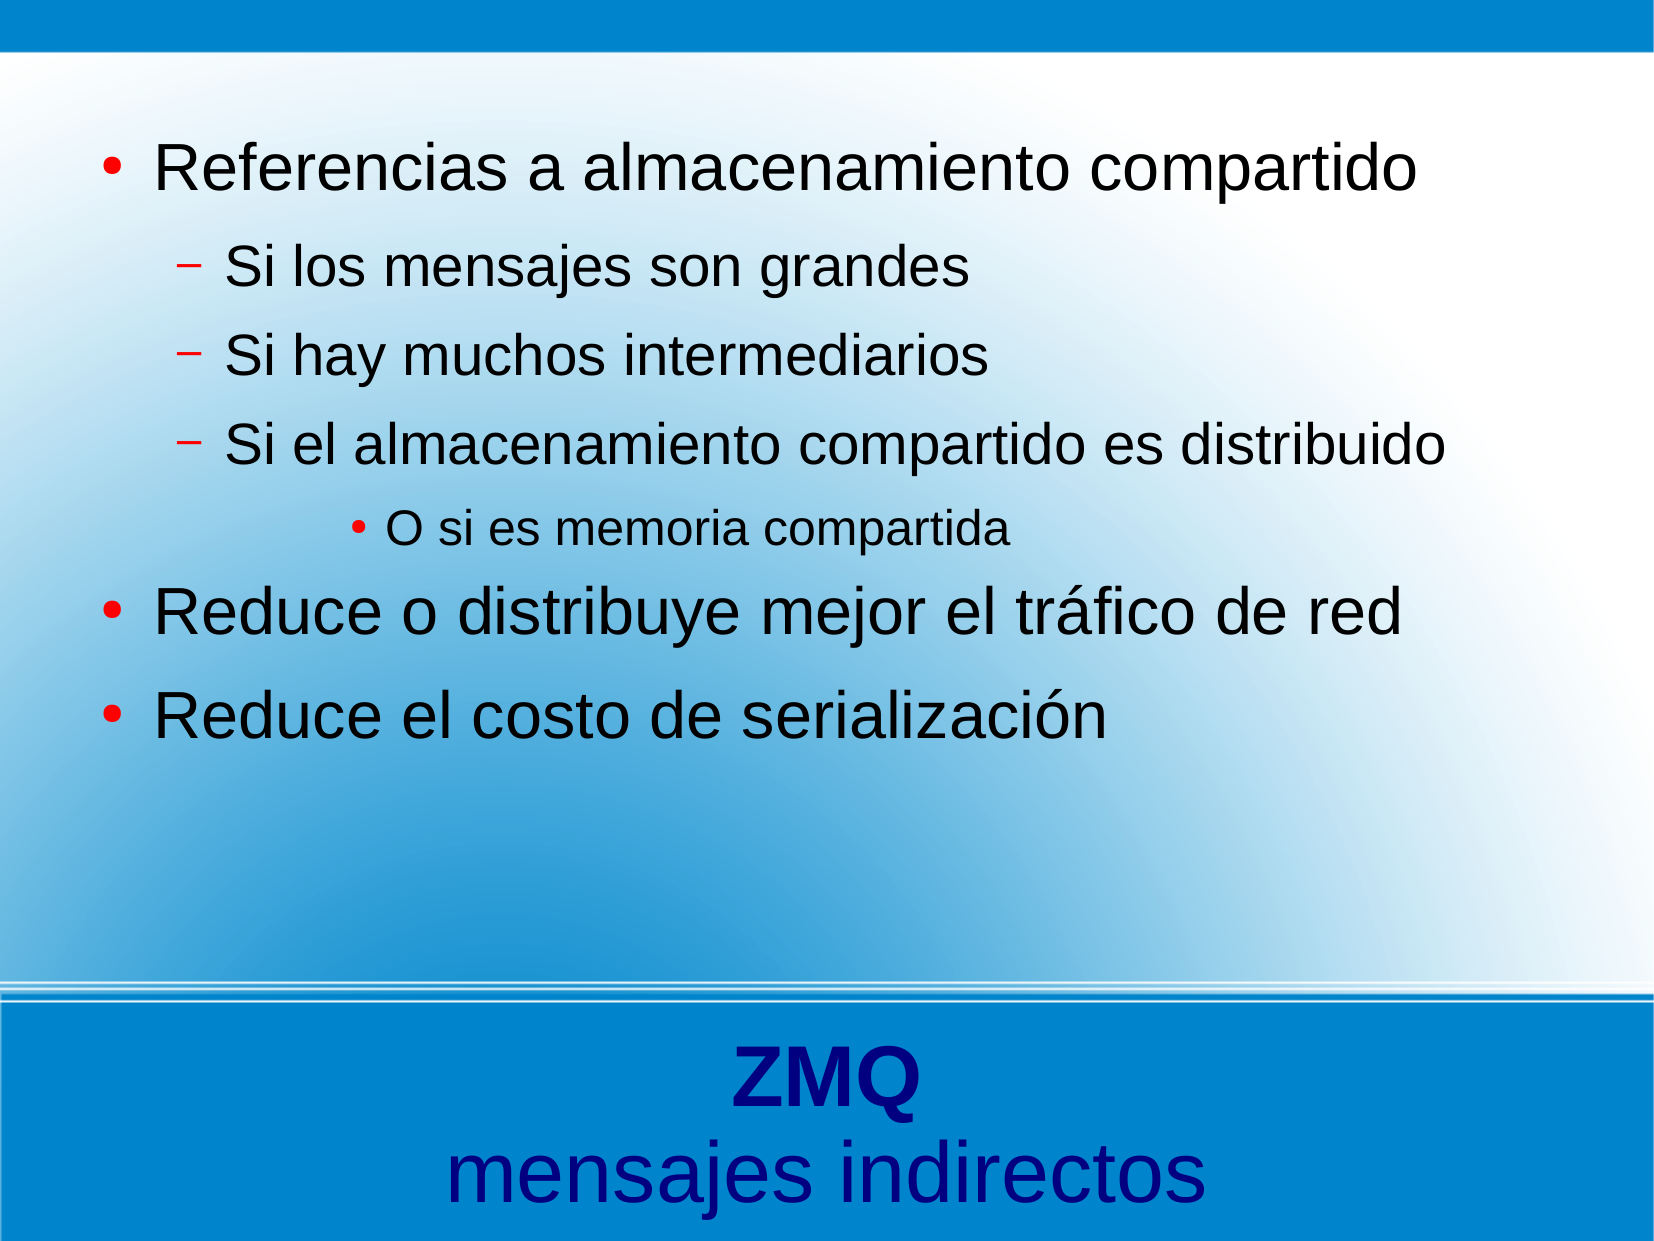

Referencias a almacenamiento compartido
Si los mensajes son grandes
Si hay muchos intermediarios
Si el almacenamiento compartido es distribuido
O si es memoria compartida
Reduce o distribuye mejor el tráfico de red
Reduce el costo de serialización
# ZMQ mensajes indirectos